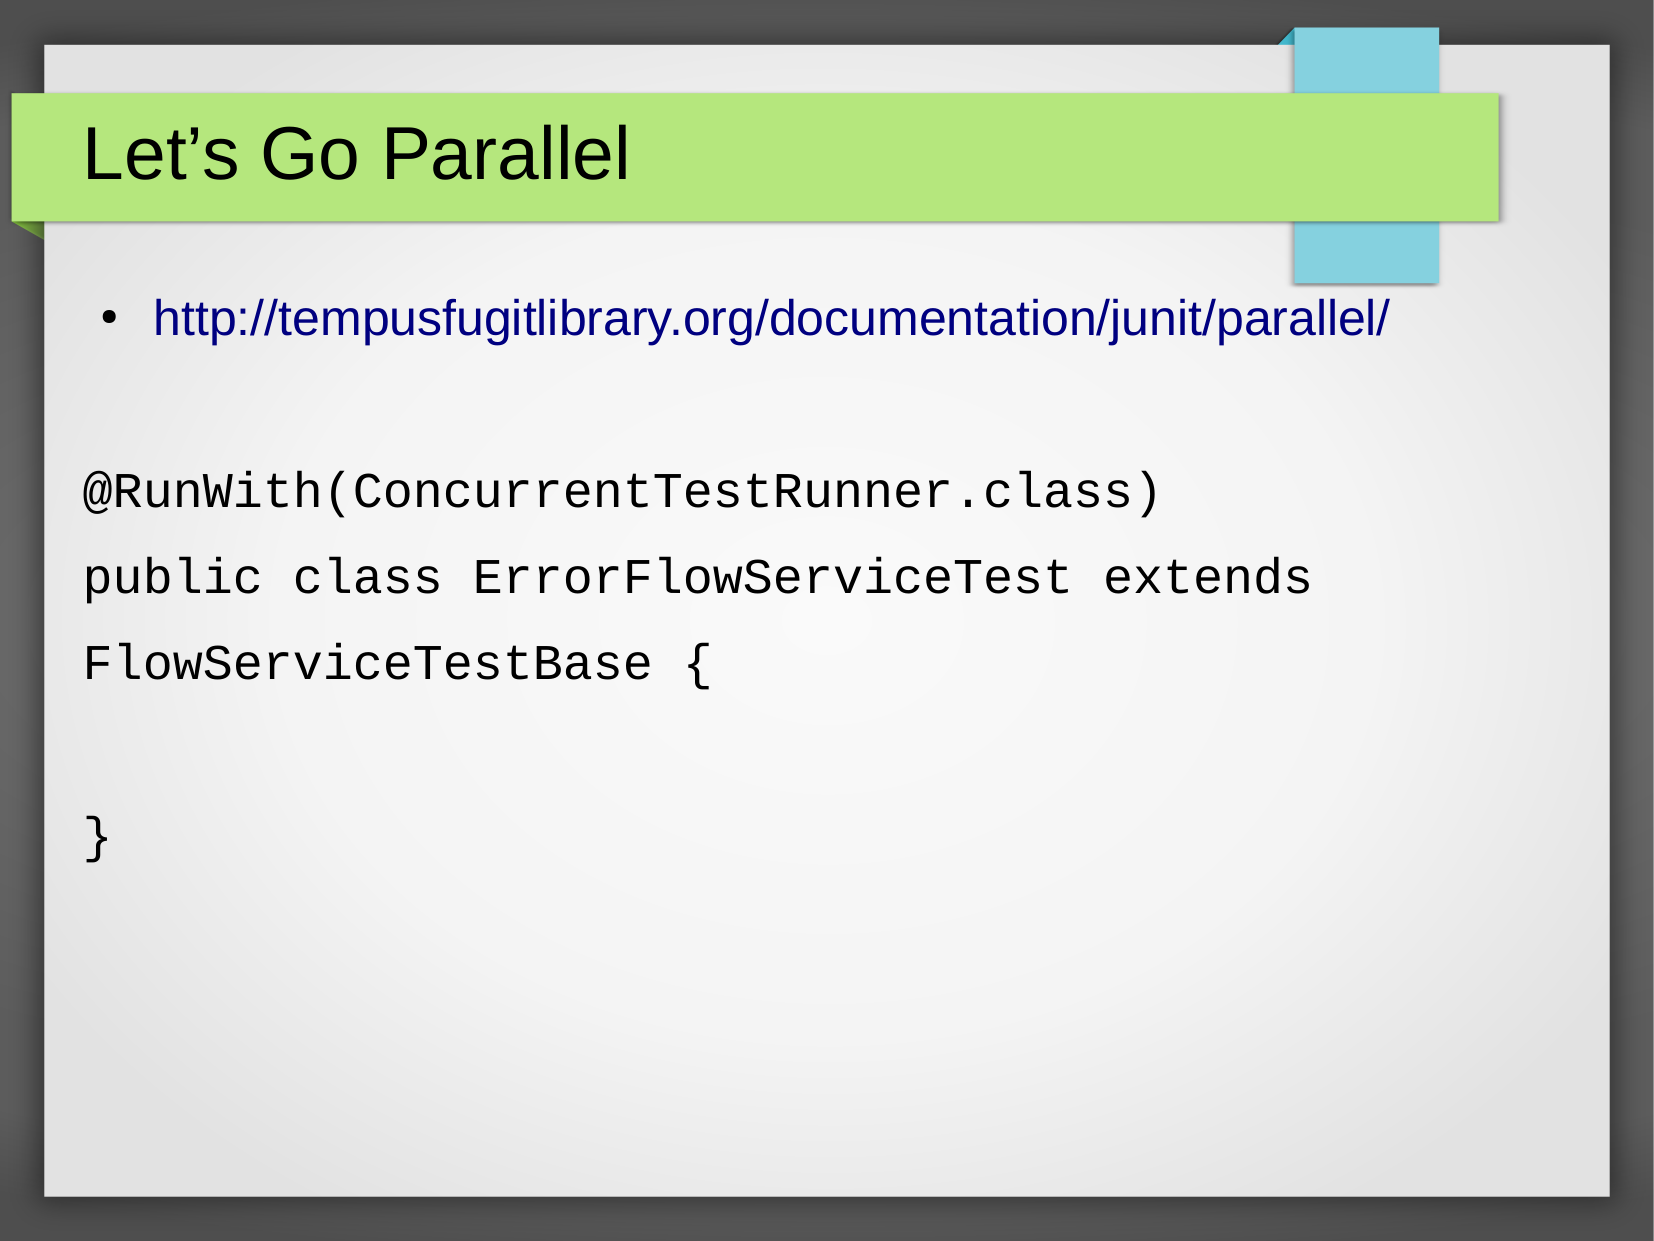

# Let’s Go Parallel
http://tempusfugitlibrary.org/documentation/junit/parallel/
@RunWith(ConcurrentTestRunner.class)
public class ErrorFlowServiceTest extends
FlowServiceTestBase {
}